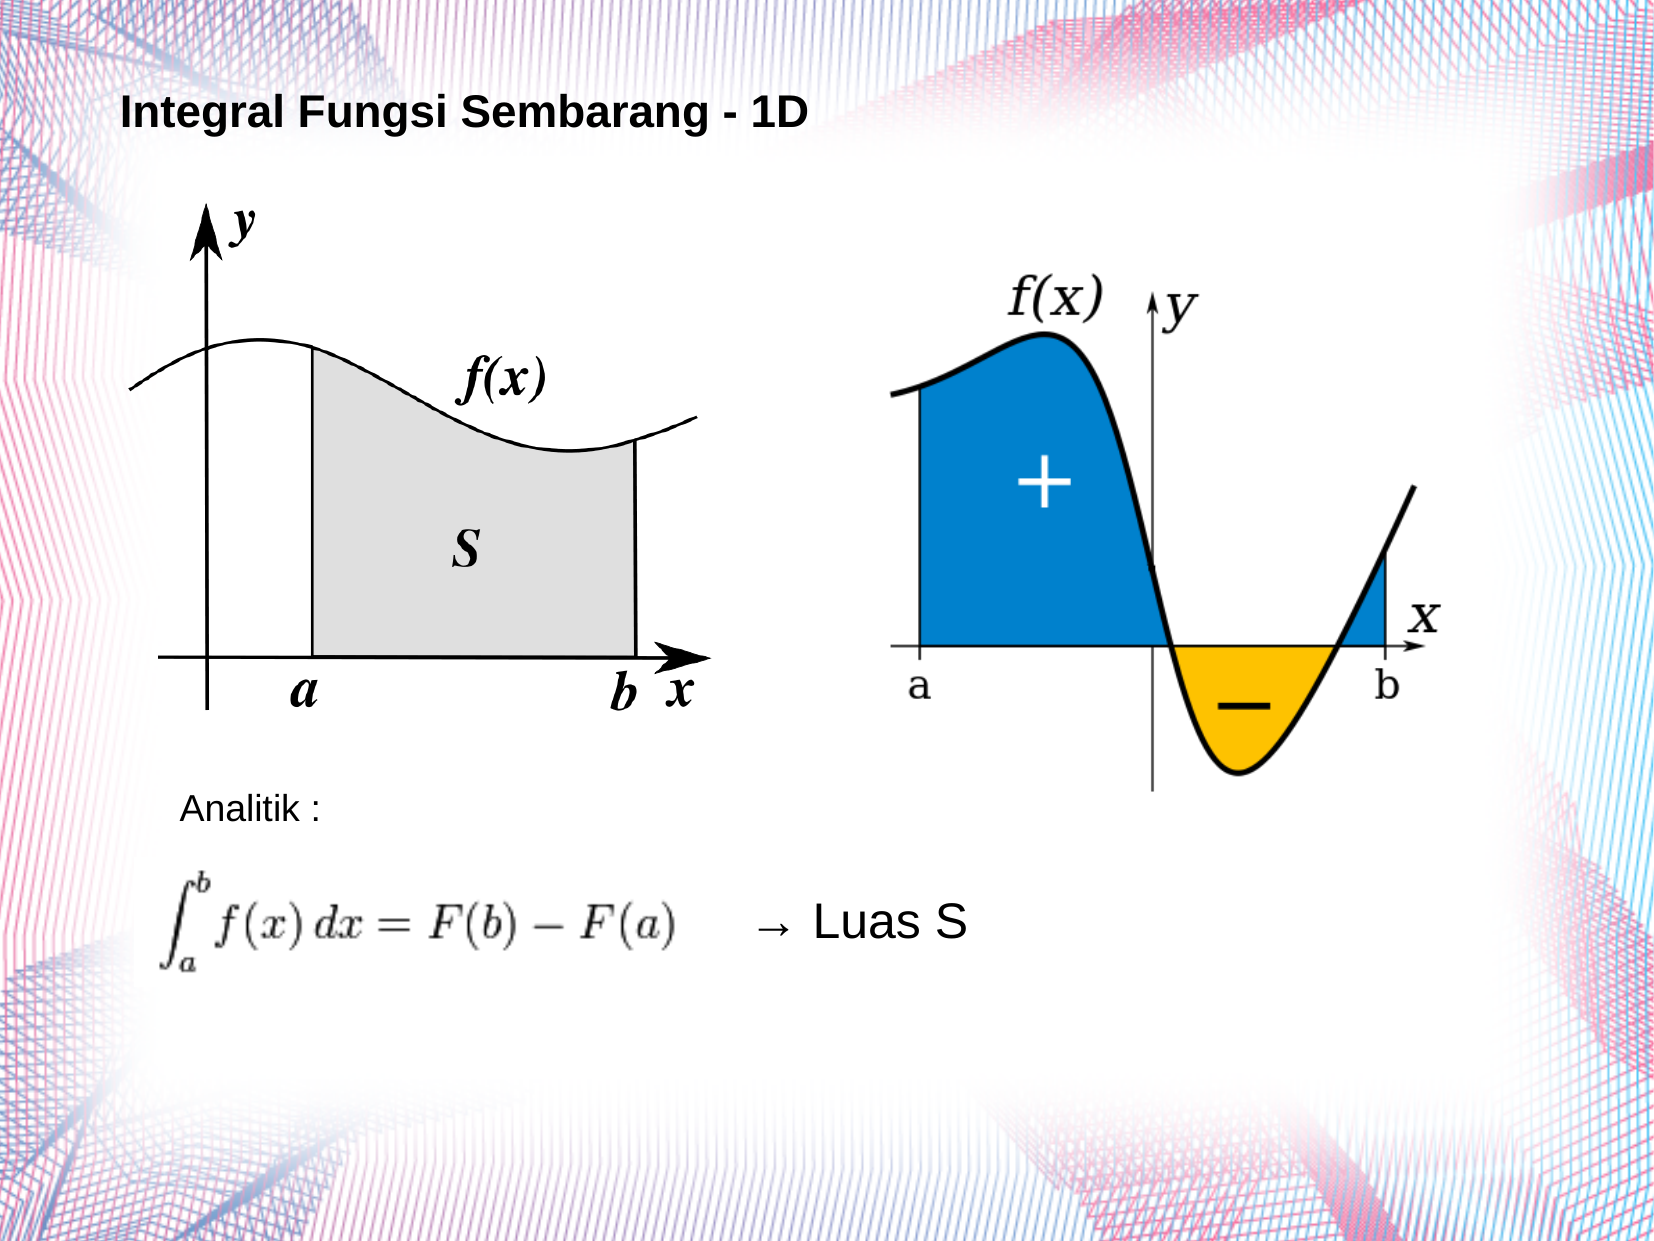

Integral Fungsi Sembarang - 1D
Analitik :
 → Luas S